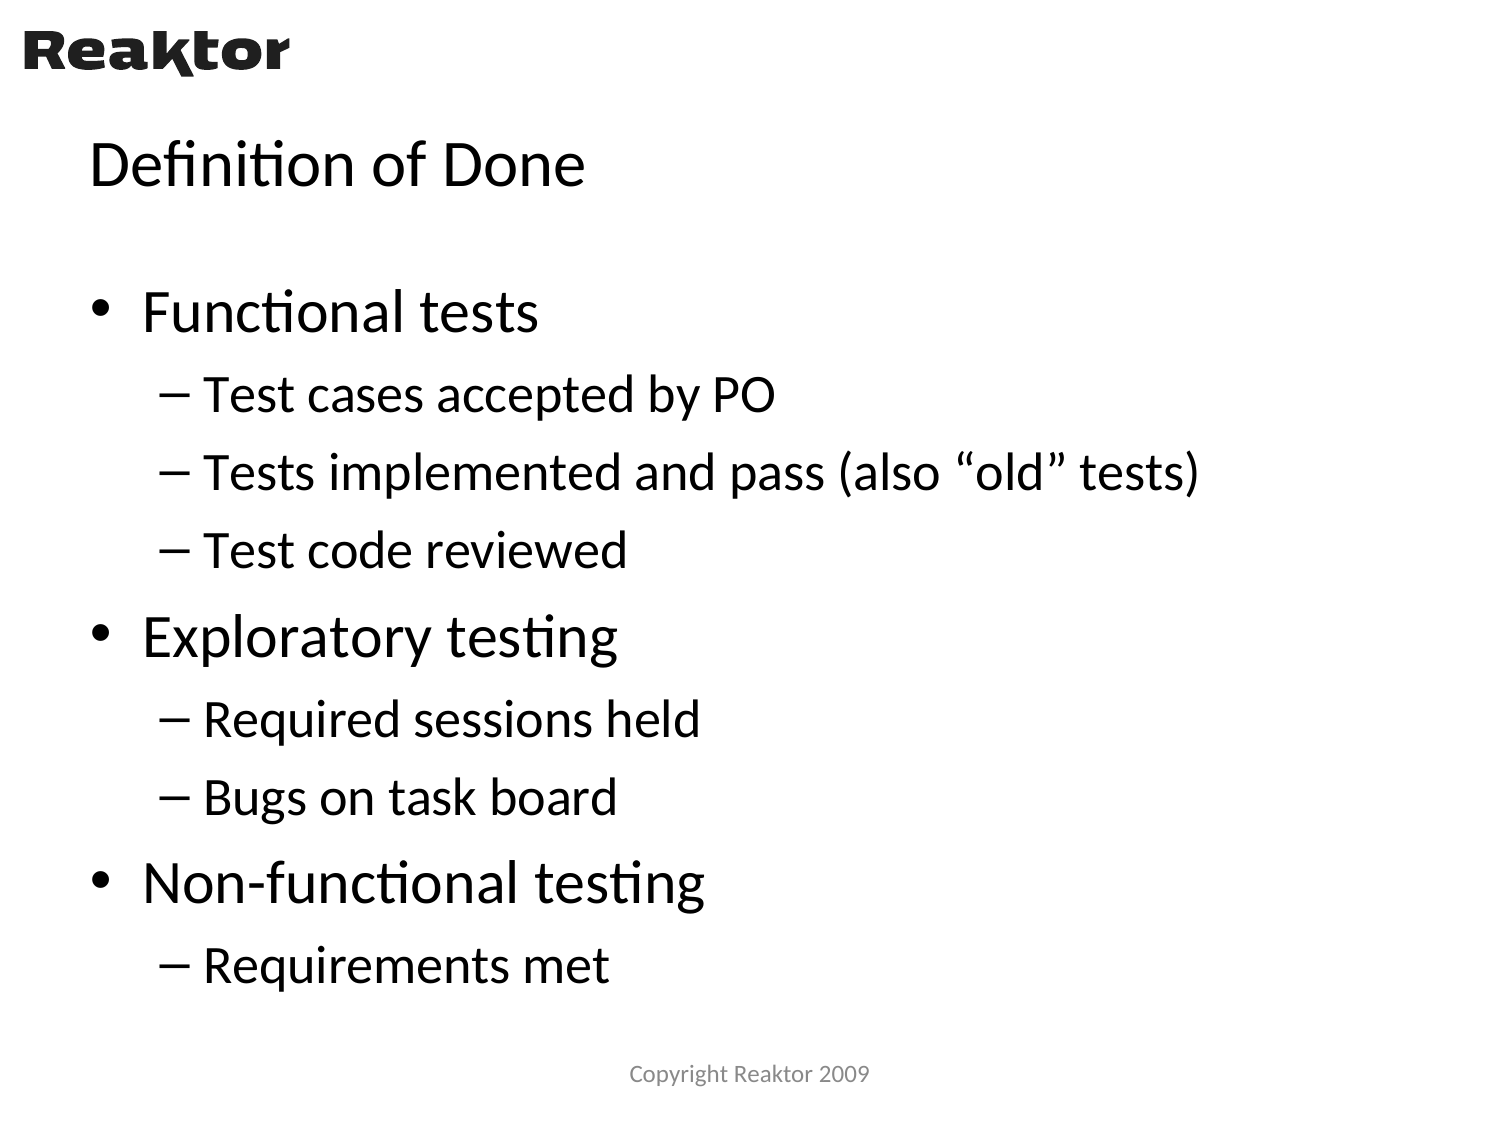

#
Definition of Done
Functional tests
Test cases accepted by PO
Tests implemented and pass (also “old” tests)
Test code reviewed
Exploratory testing
Required sessions held
Bugs on task board
Non-functional testing
Requirements met
Copyright Reaktor 2009